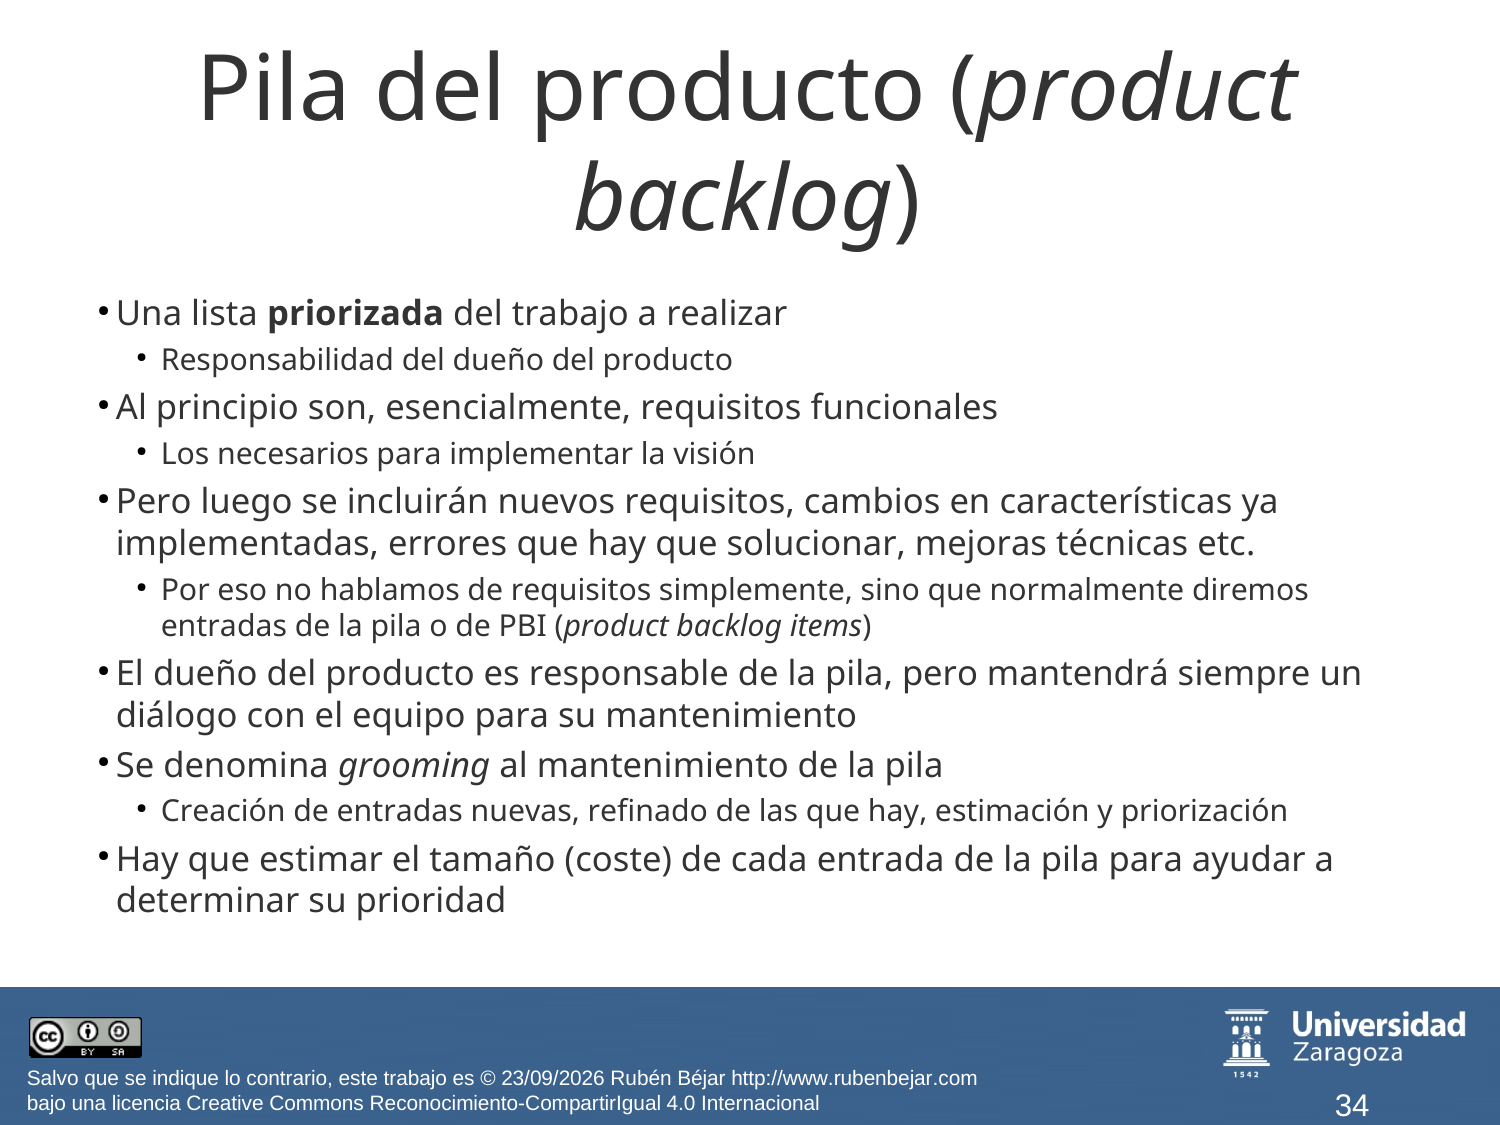

# Pila del producto (product backlog)
Una lista priorizada del trabajo a realizar
Responsabilidad del dueño del producto
Al principio son, esencialmente, requisitos funcionales
Los necesarios para implementar la visión
Pero luego se incluirán nuevos requisitos, cambios en características ya implementadas, errores que hay que solucionar, mejoras técnicas etc.
Por eso no hablamos de requisitos simplemente, sino que normalmente diremos entradas de la pila o de PBI (product backlog items)
El dueño del producto es responsable de la pila, pero mantendrá siempre un diálogo con el equipo para su mantenimiento
Se denomina grooming al mantenimiento de la pila
Creación de entradas nuevas, refinado de las que hay, estimación y priorización
Hay que estimar el tamaño (coste) de cada entrada de la pila para ayudar a determinar su prioridad